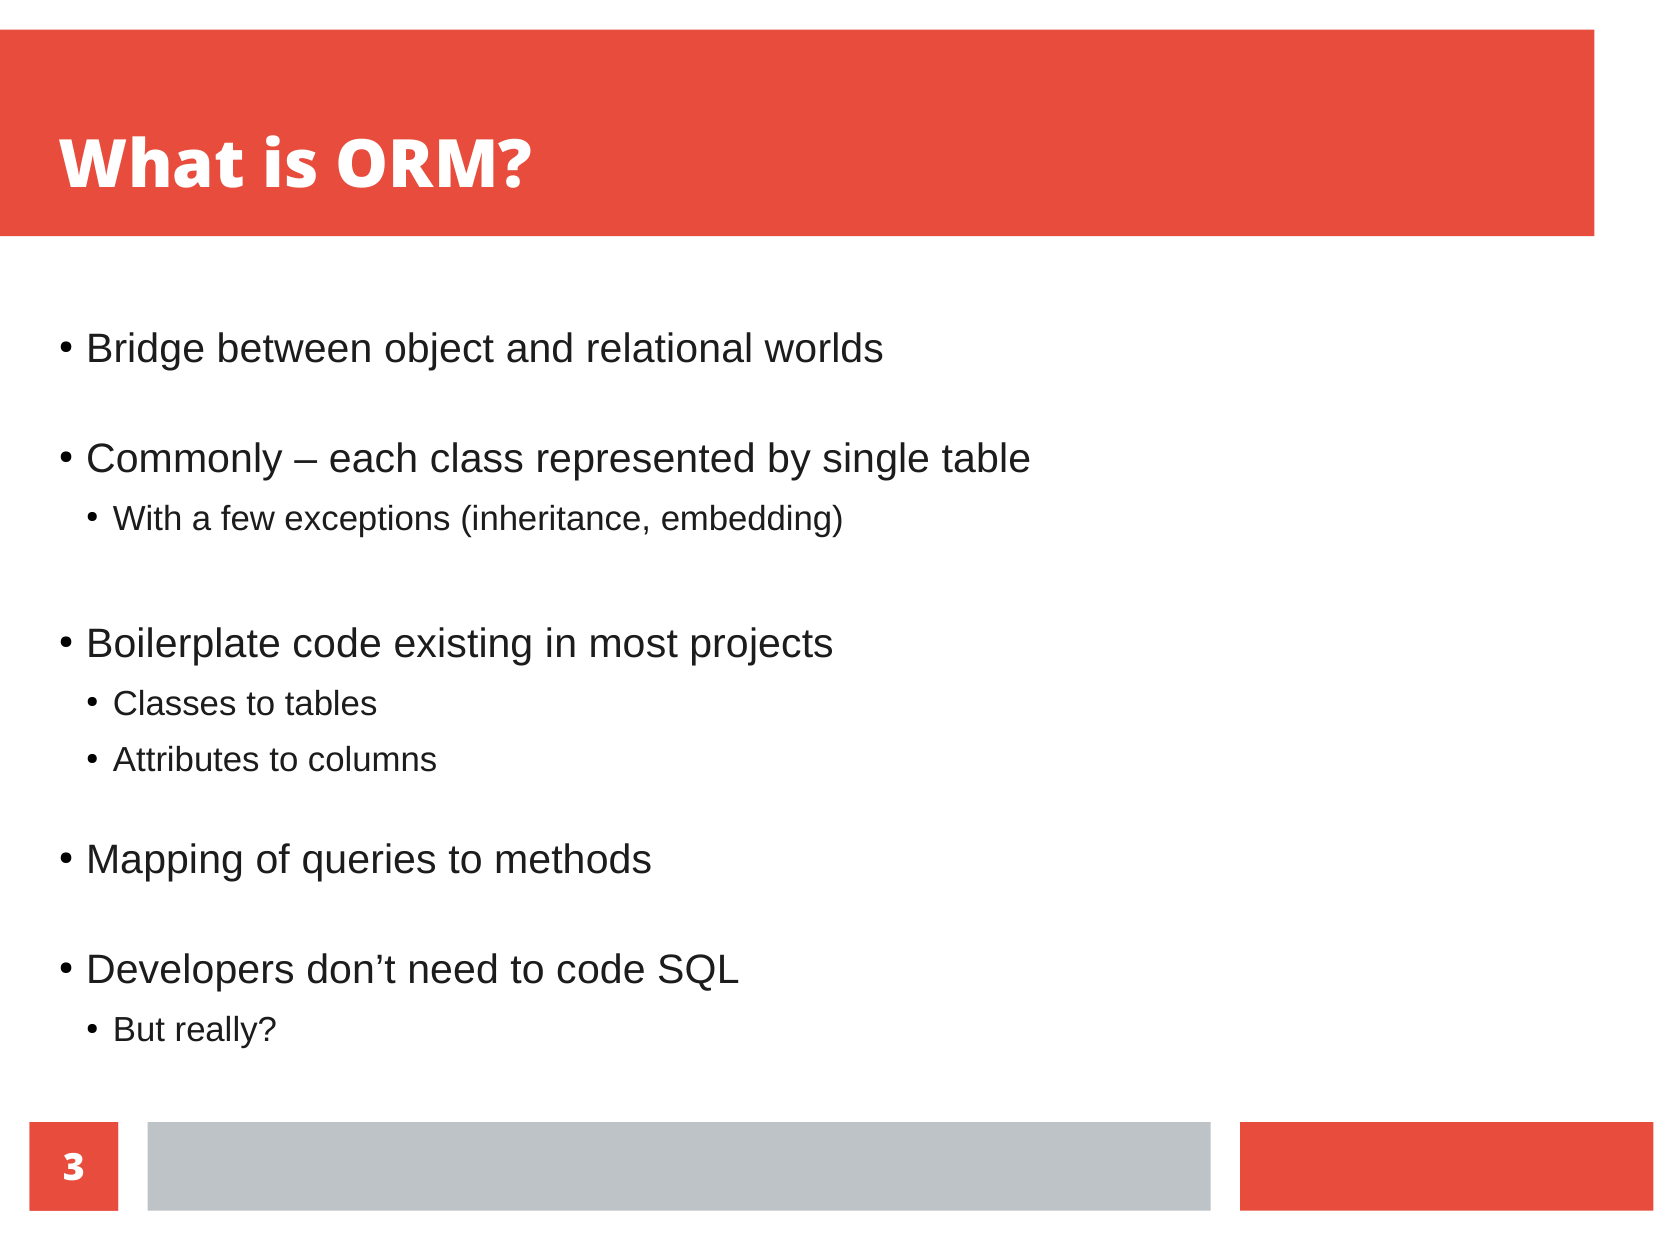

# What is ORM?
Bridge between object and relational worlds
Commonly – each class represented by single table
With a few exceptions (inheritance, embedding)
Boilerplate code existing in most projects
Classes to tables
Attributes to columns
Mapping of queries to methods
Developers don’t need to code SQL
But really?
3